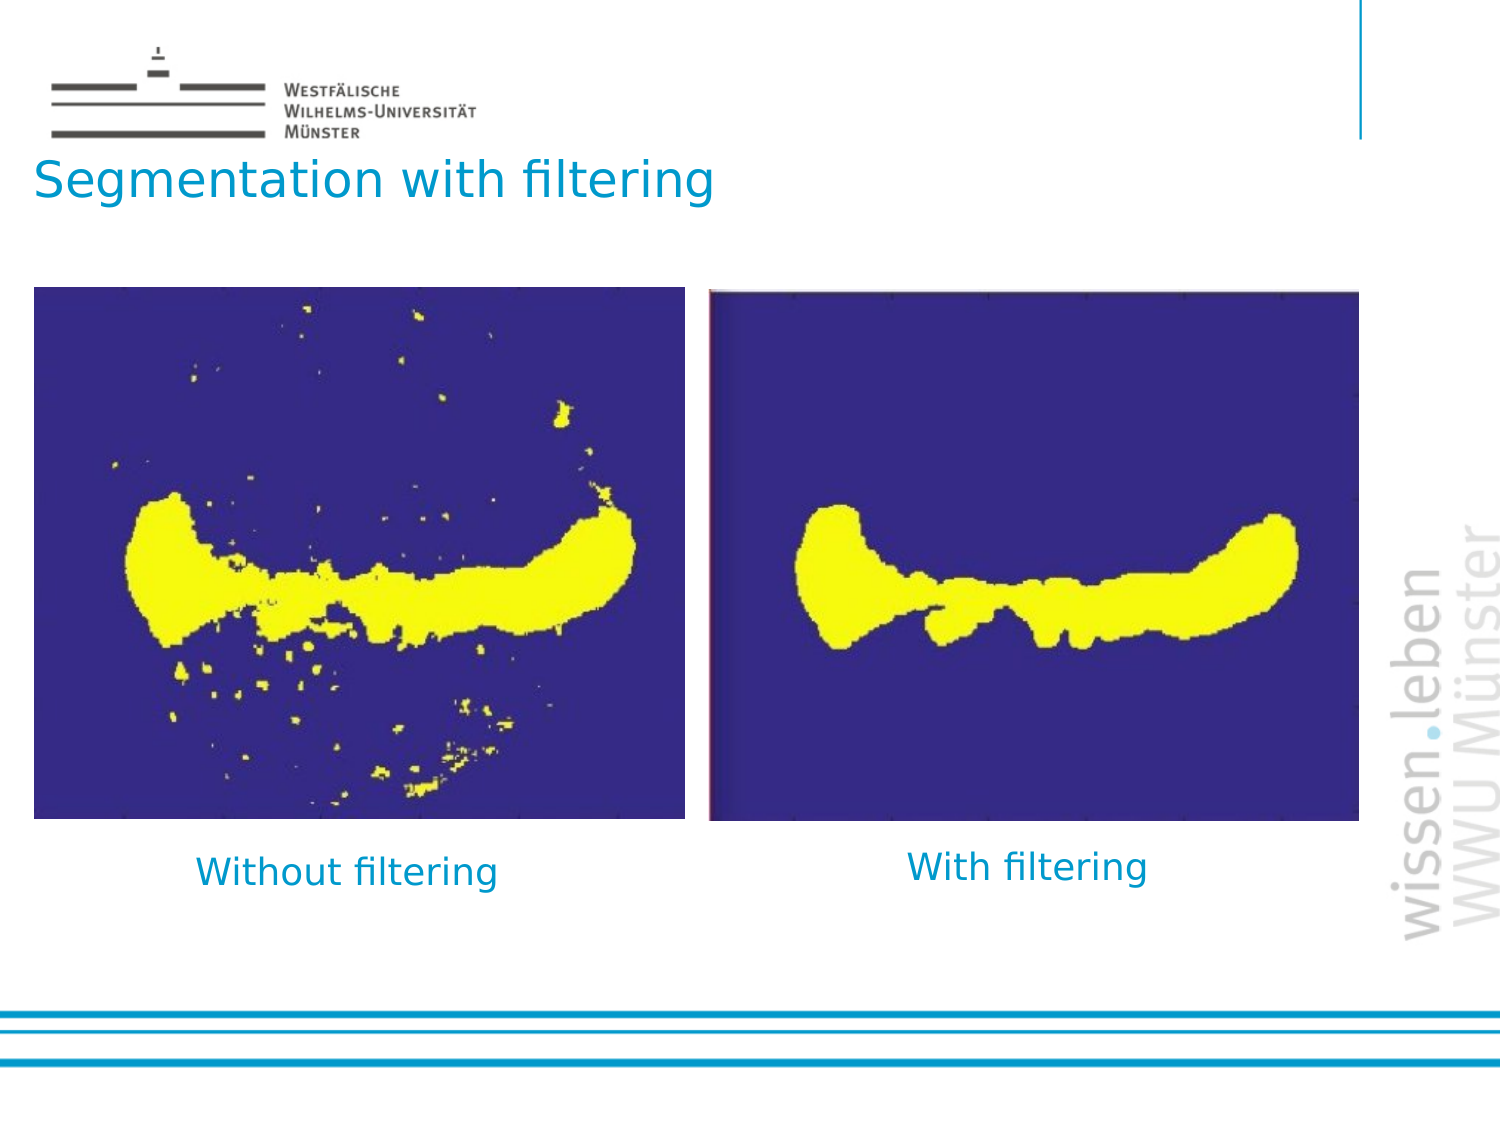

# Segmentation with filtering
		With filtering
		Without filtering